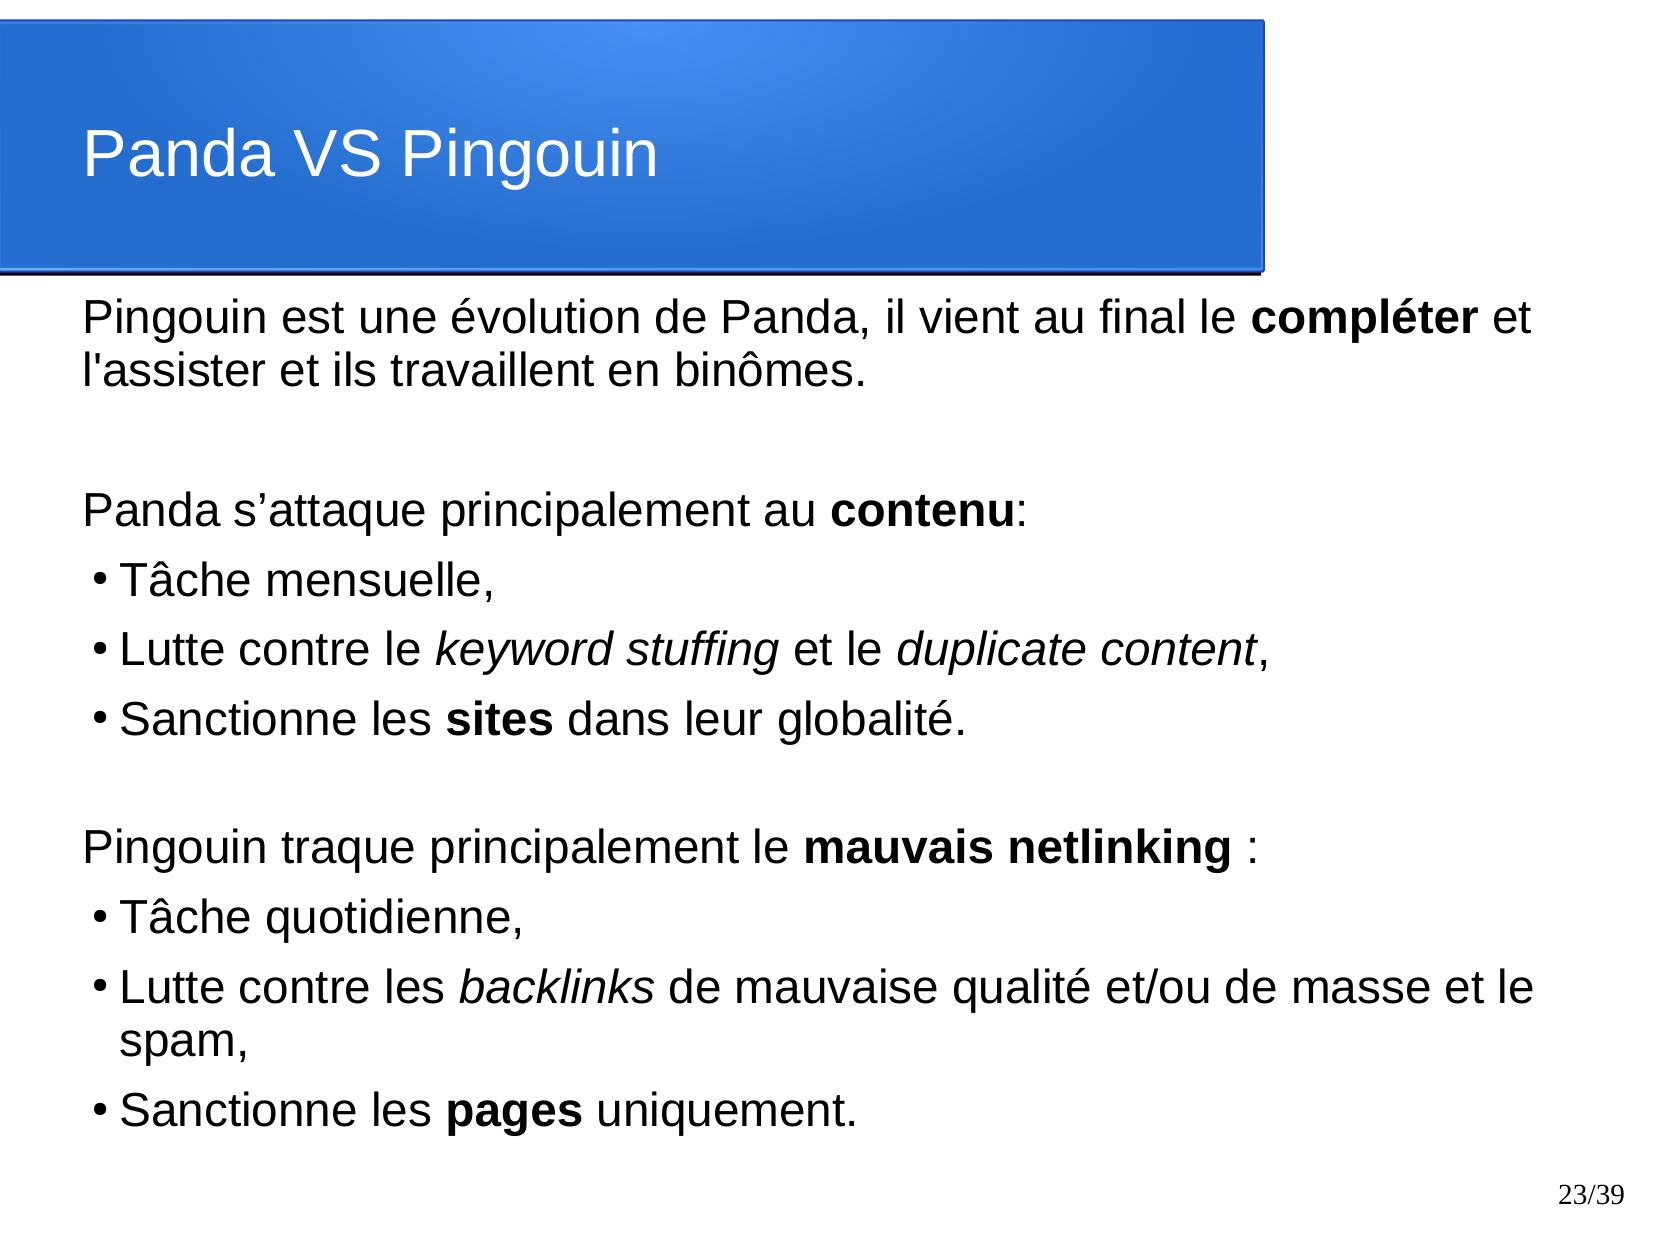

# Panda VS Pingouin
Pingouin est une évolution de Panda, il vient au final le compléter et l'assister et ils travaillent en binômes.
Panda s’attaque principalement au contenu:
Tâche mensuelle,
Lutte contre le keyword stuffing et le duplicate content,
Sanctionne les sites dans leur globalité.
Pingouin traque principalement le mauvais netlinking :
Tâche quotidienne,
Lutte contre les backlinks de mauvaise qualité et/ou de masse et le spam,
Sanctionne les pages uniquement.